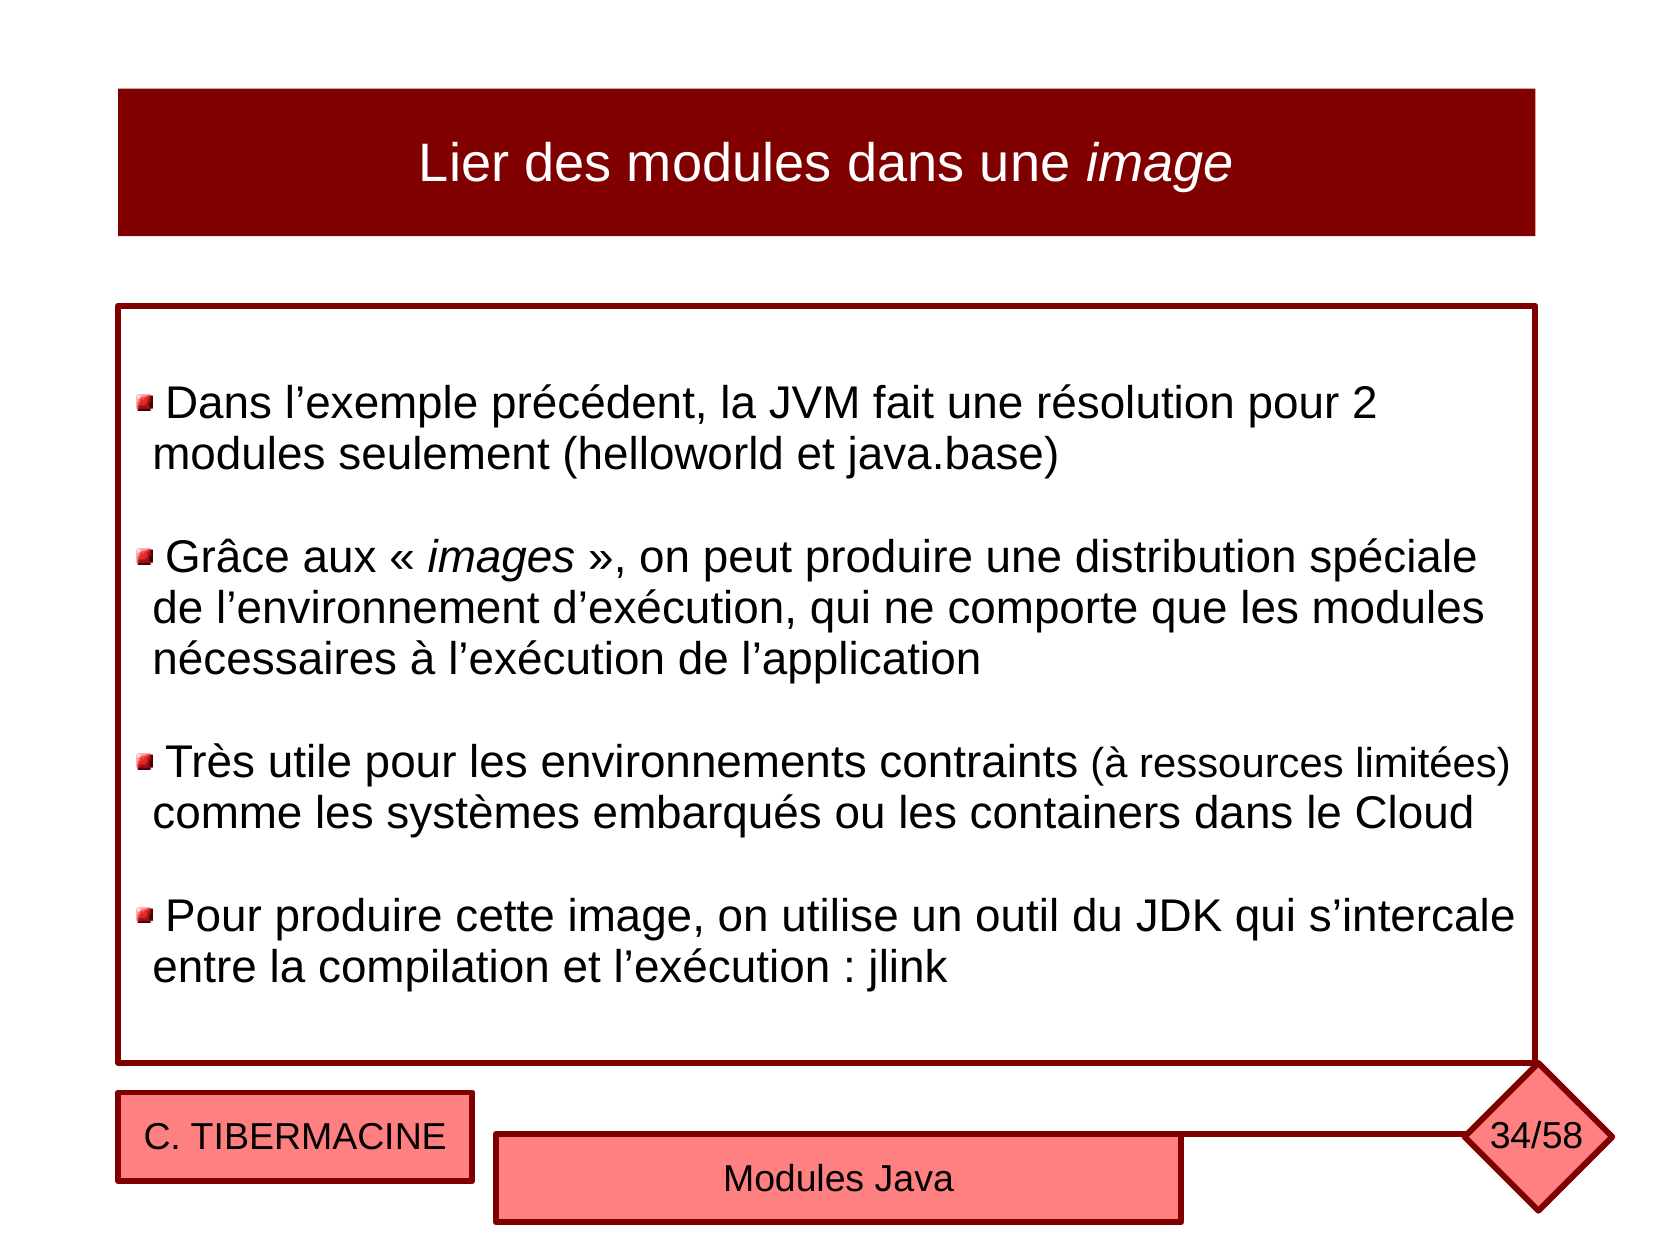

Lier des modules dans une image
 Dans l’exemple précédent, la JVM fait une résolution pour 2
modules seulement (helloworld et java.base)
 Grâce aux « images », on peut produire une distribution spéciale
de l’environnement d’exécution, qui ne comporte que les modules
nécessaires à l’exécution de l’application
 Très utile pour les environnements contraints (à ressources limitées)
comme les systèmes embarqués ou les containers dans le Cloud
 Pour produire cette image, on utilise un outil du JDK qui s’intercale
entre la compilation et l’exécution : jlink
C. TIBERMACINE
Modules Java